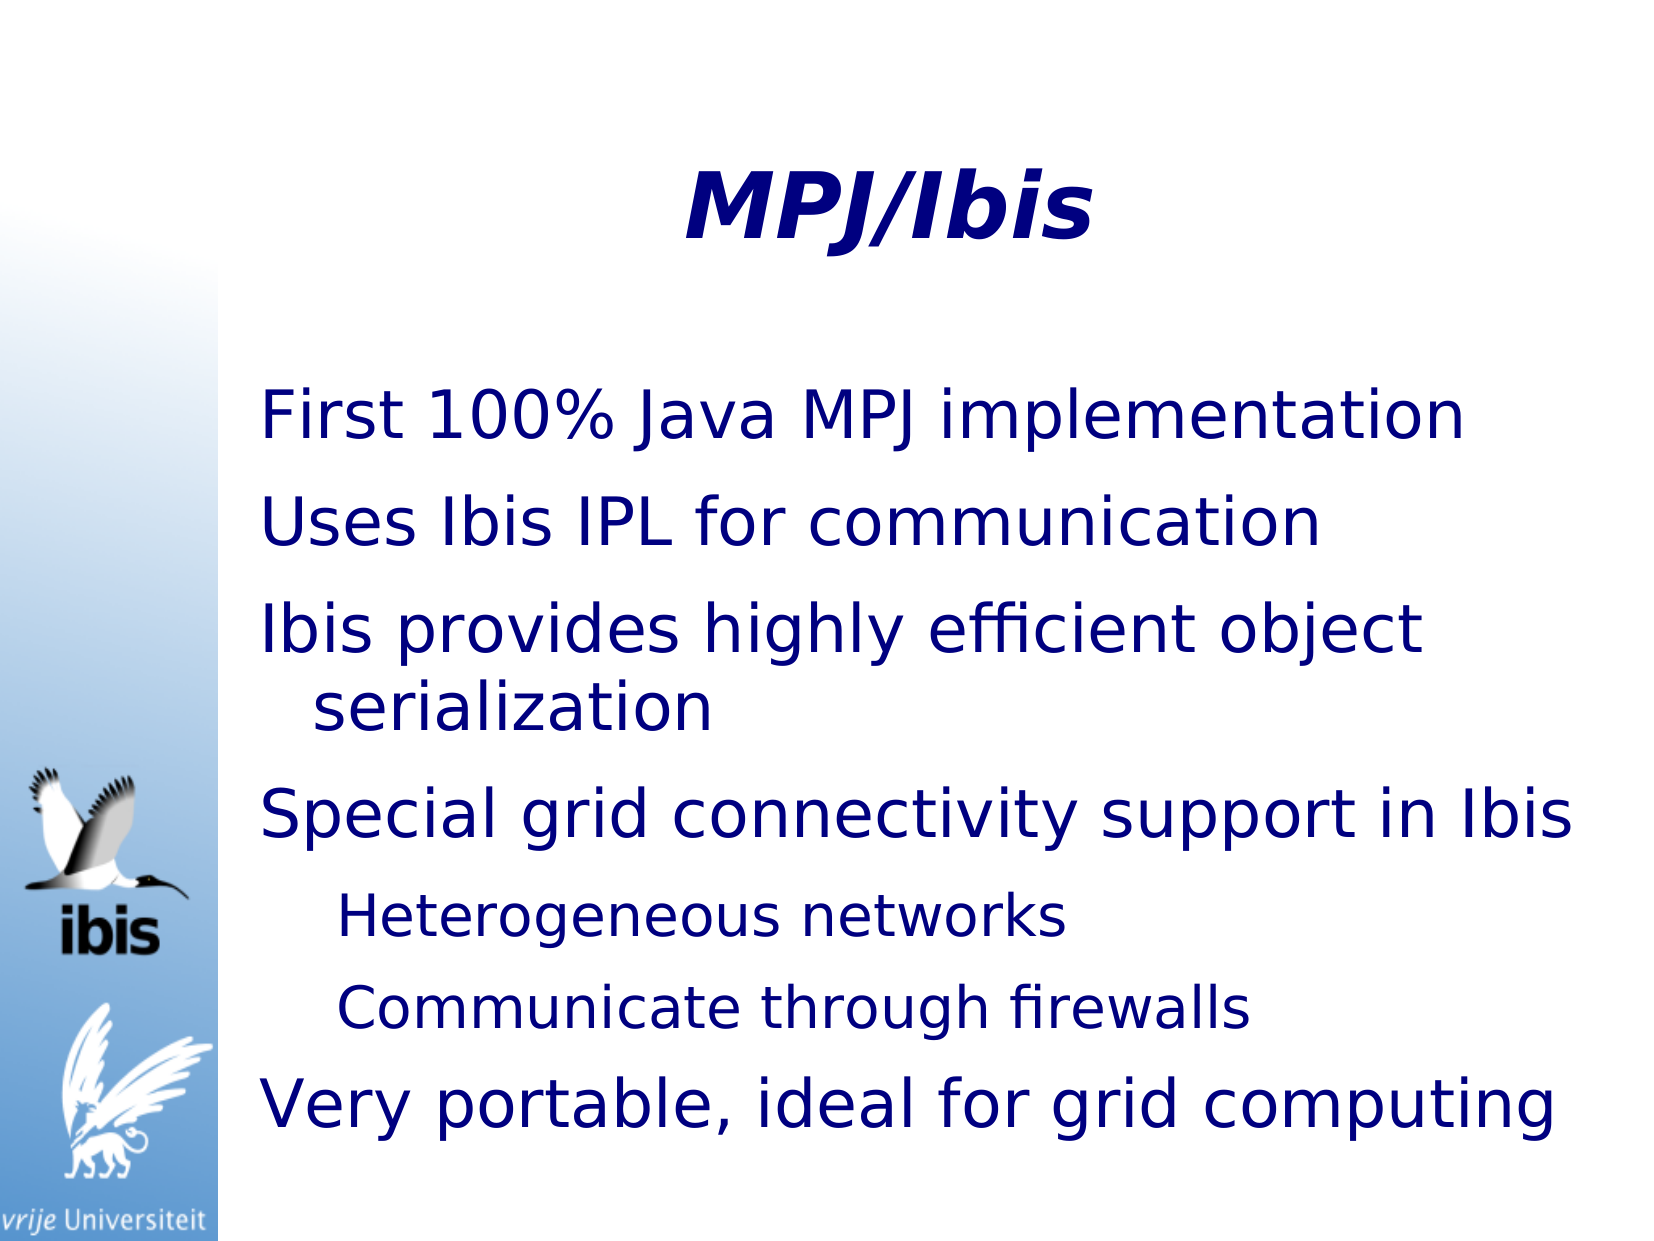

# MPJ/Ibis
First 100% Java MPJ implementation
Uses Ibis IPL for communication
Ibis provides highly efficient object serialization
Special grid connectivity support in Ibis
Heterogeneous networks
Communicate through firewalls
Very portable, ideal for grid computing